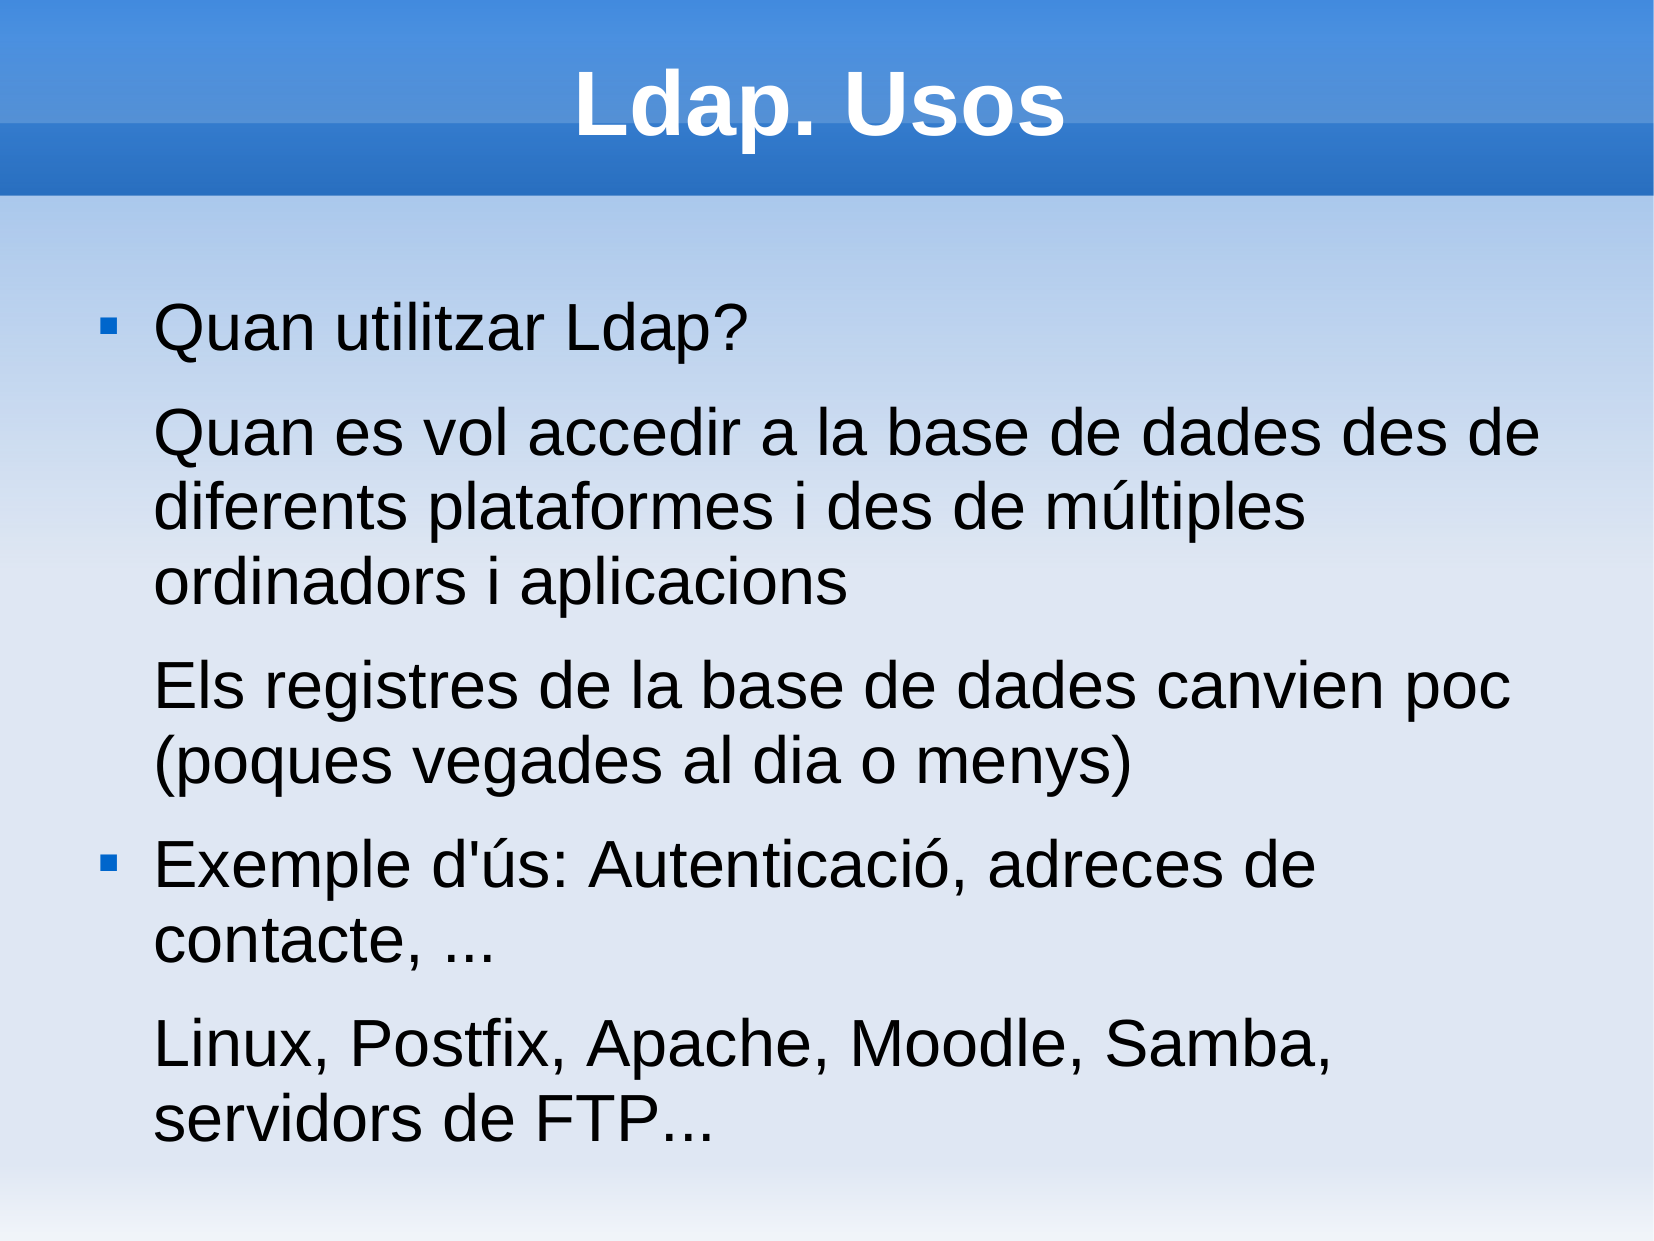

# Ldap. Usos
Quan utilitzar Ldap?
Quan es vol accedir a la base de dades des de diferents plataformes i des de múltiples ordinadors i aplicacions
Els registres de la base de dades canvien poc (poques vegades al dia o menys)
Exemple d'ús: Autenticació, adreces de contacte, ...
Linux, Postfix, Apache, Moodle, Samba, servidors de FTP...